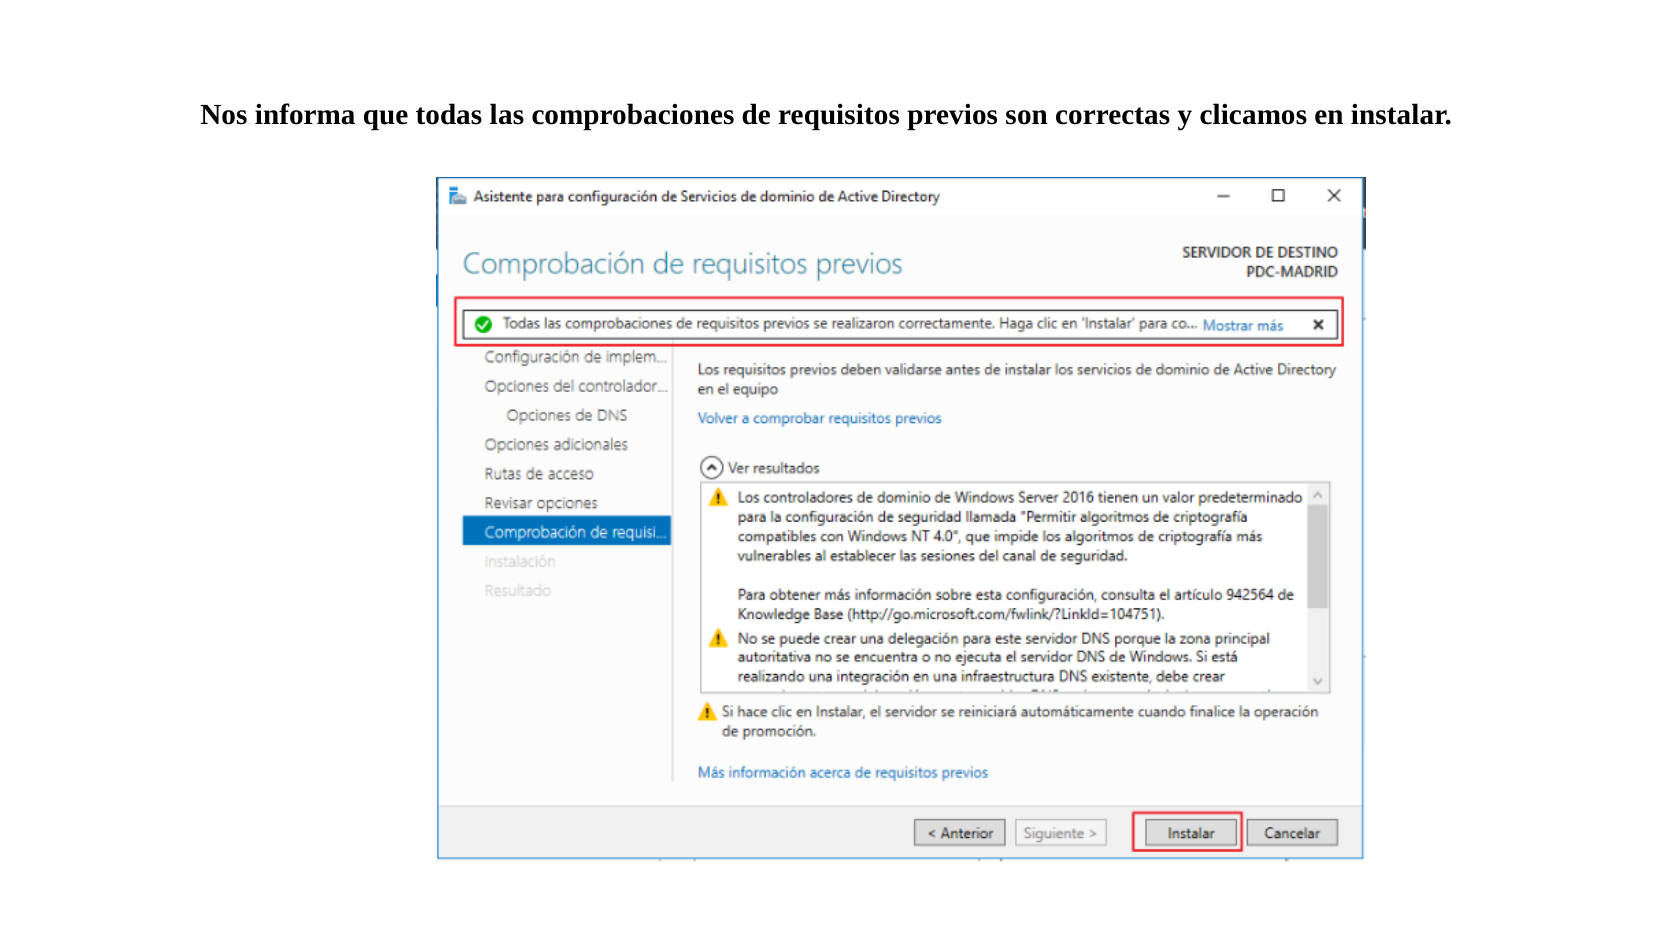

# Nos informa que todas las comprobaciones de requisitos previos son correctas y clicamos en instalar.